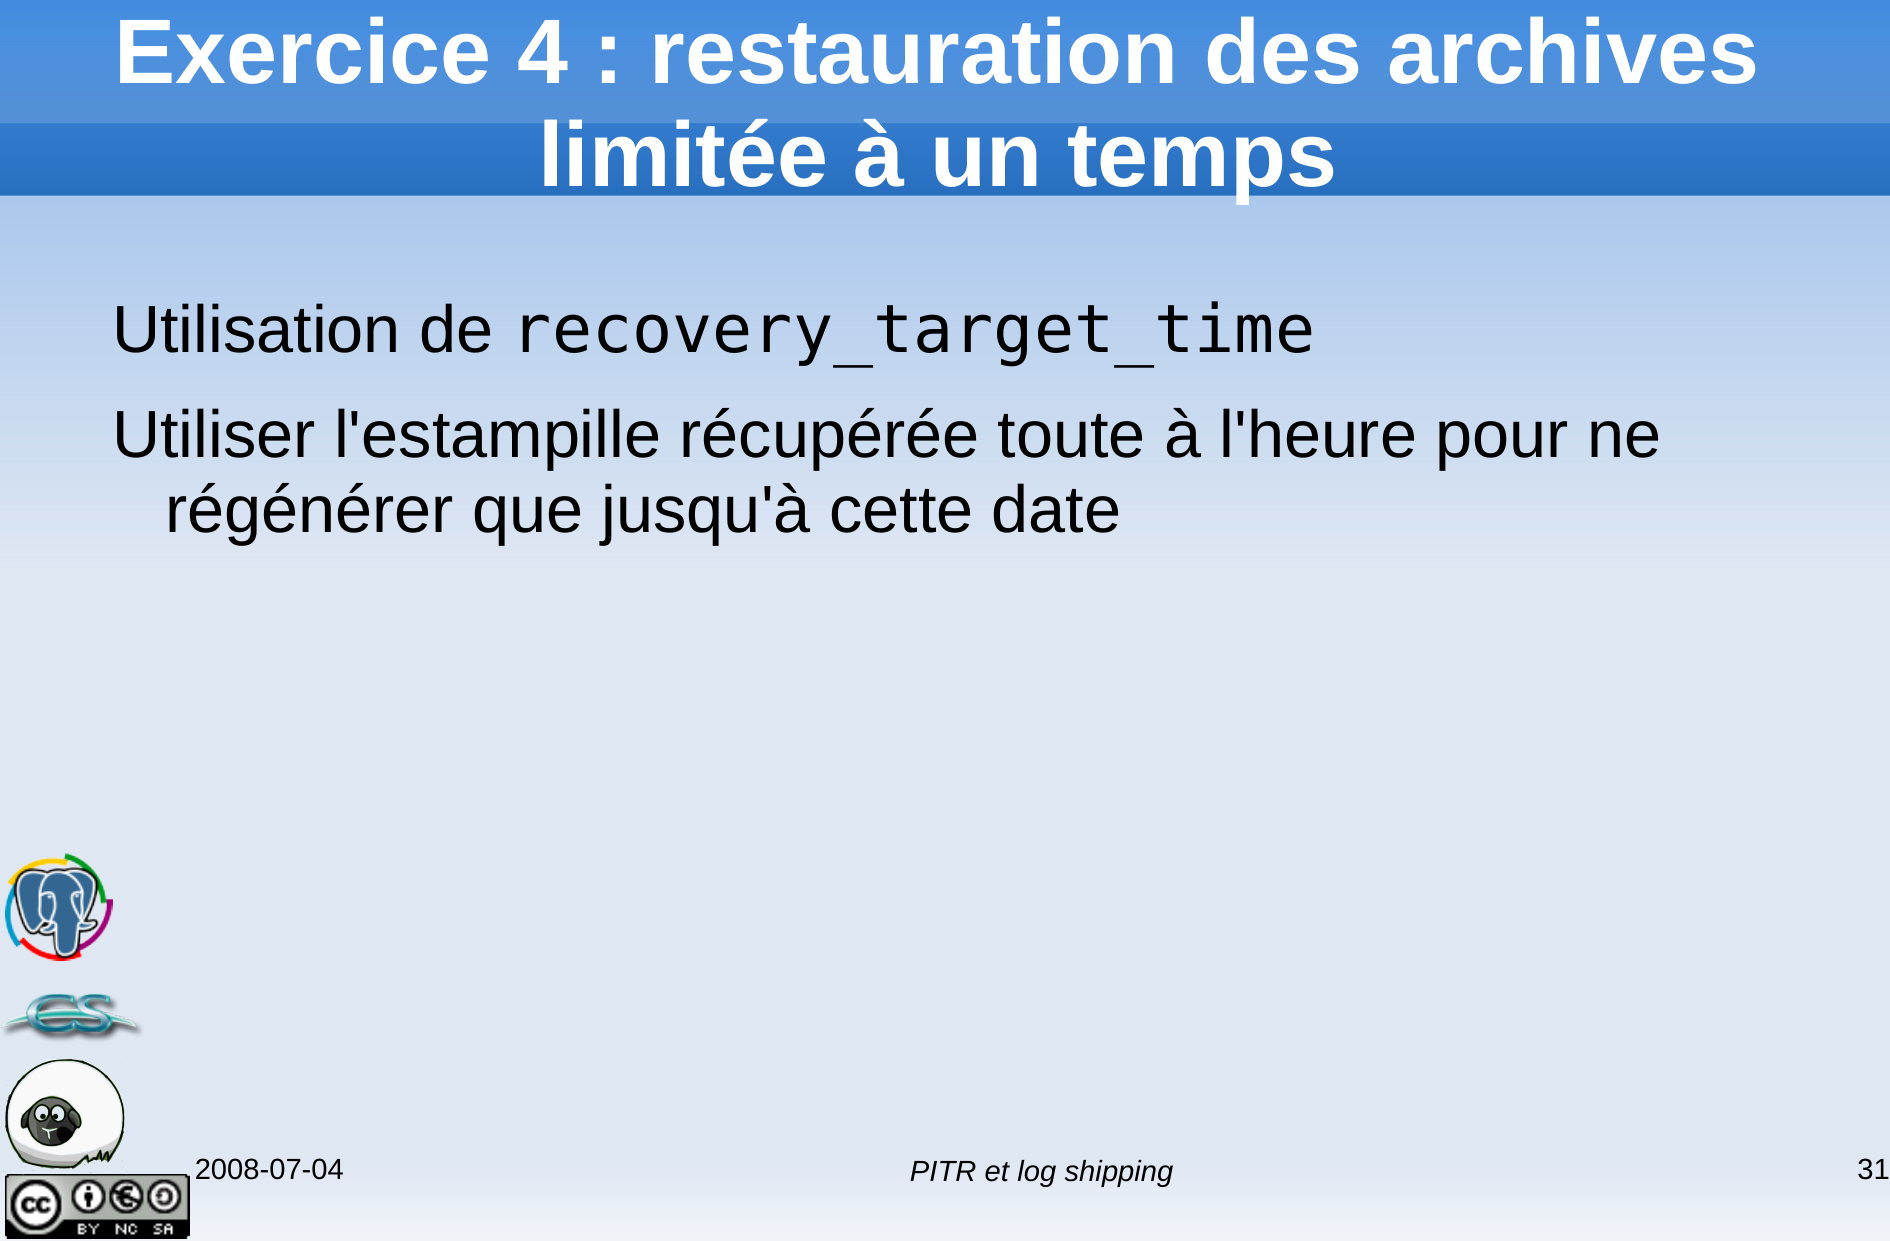

# Exercice 4 : restauration des archives limitée à un temps
Utilisation de recovery_target_time
Utiliser l'estampille récupérée toute à l'heure pour ne régénérer que jusqu'à cette date
2008-07-04
31
PITR et log shipping